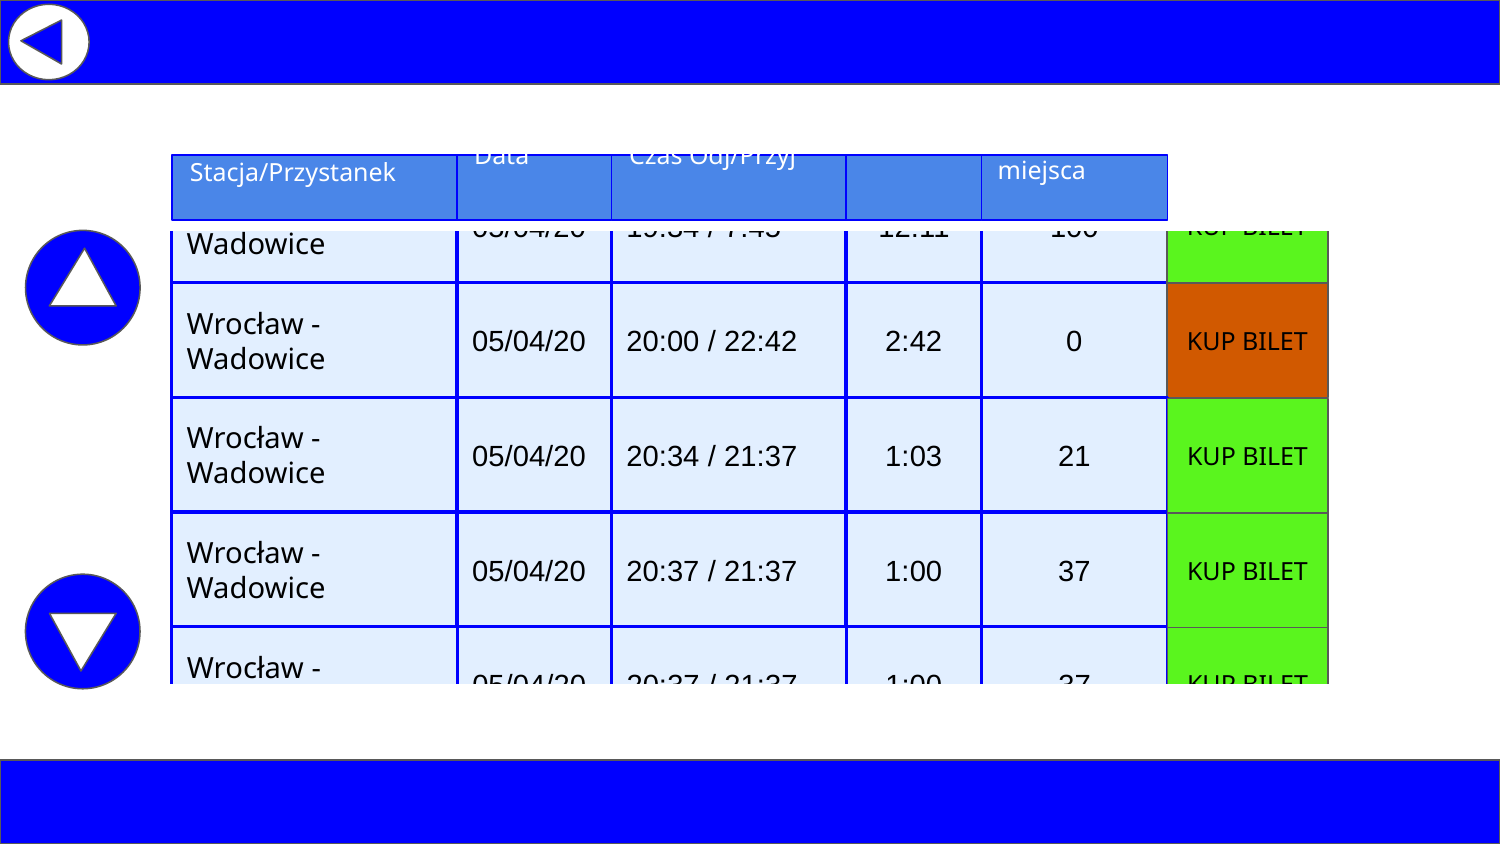

Stacja/Przystanek
Data
Czas Odj/Przyj
Czas
Wolne miejsca
Wrocław - Wadowice
05/04/20
19:34 / 7:45
100
KUP BILET
Wrocław - Wadowice
05/04/20
20:00 / 22:42
2:42
0
KUP BILET
Wrocław - Wadowice
05/04/20
20:34 / 21:37
1:03
21
Wrocław - Wadowice
05/04/20
20:37 / 21:37
1:00
37
Wrocław - Wadowice
05/04/20
20:37 / 21:37
KUP BILET
1:00
37
12:11
KUP BILET
KUP BILET